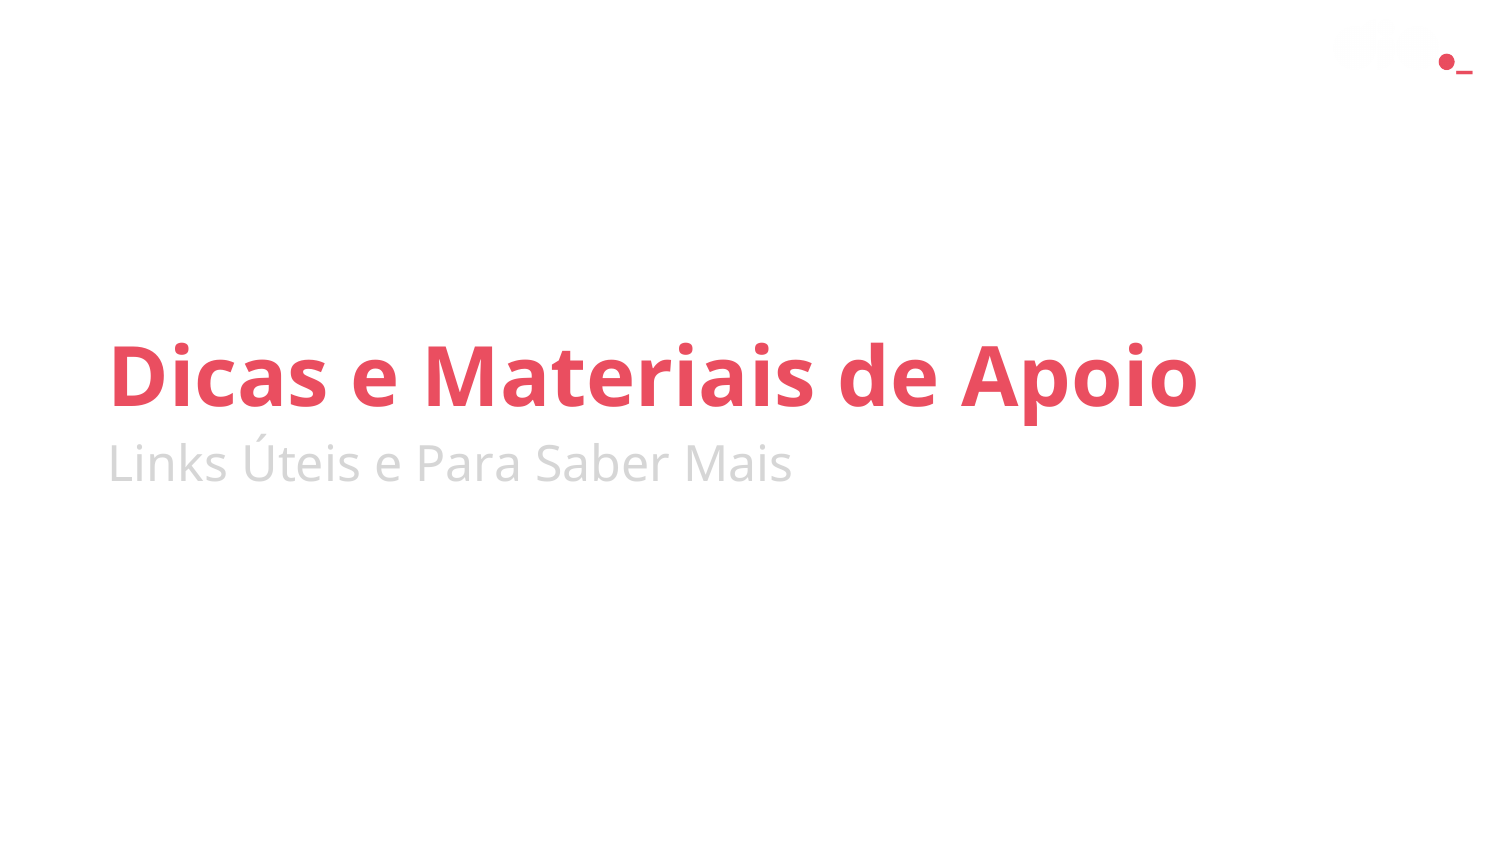

Dicas e Materiais de Apoio
Links Úteis e Para Saber Mais